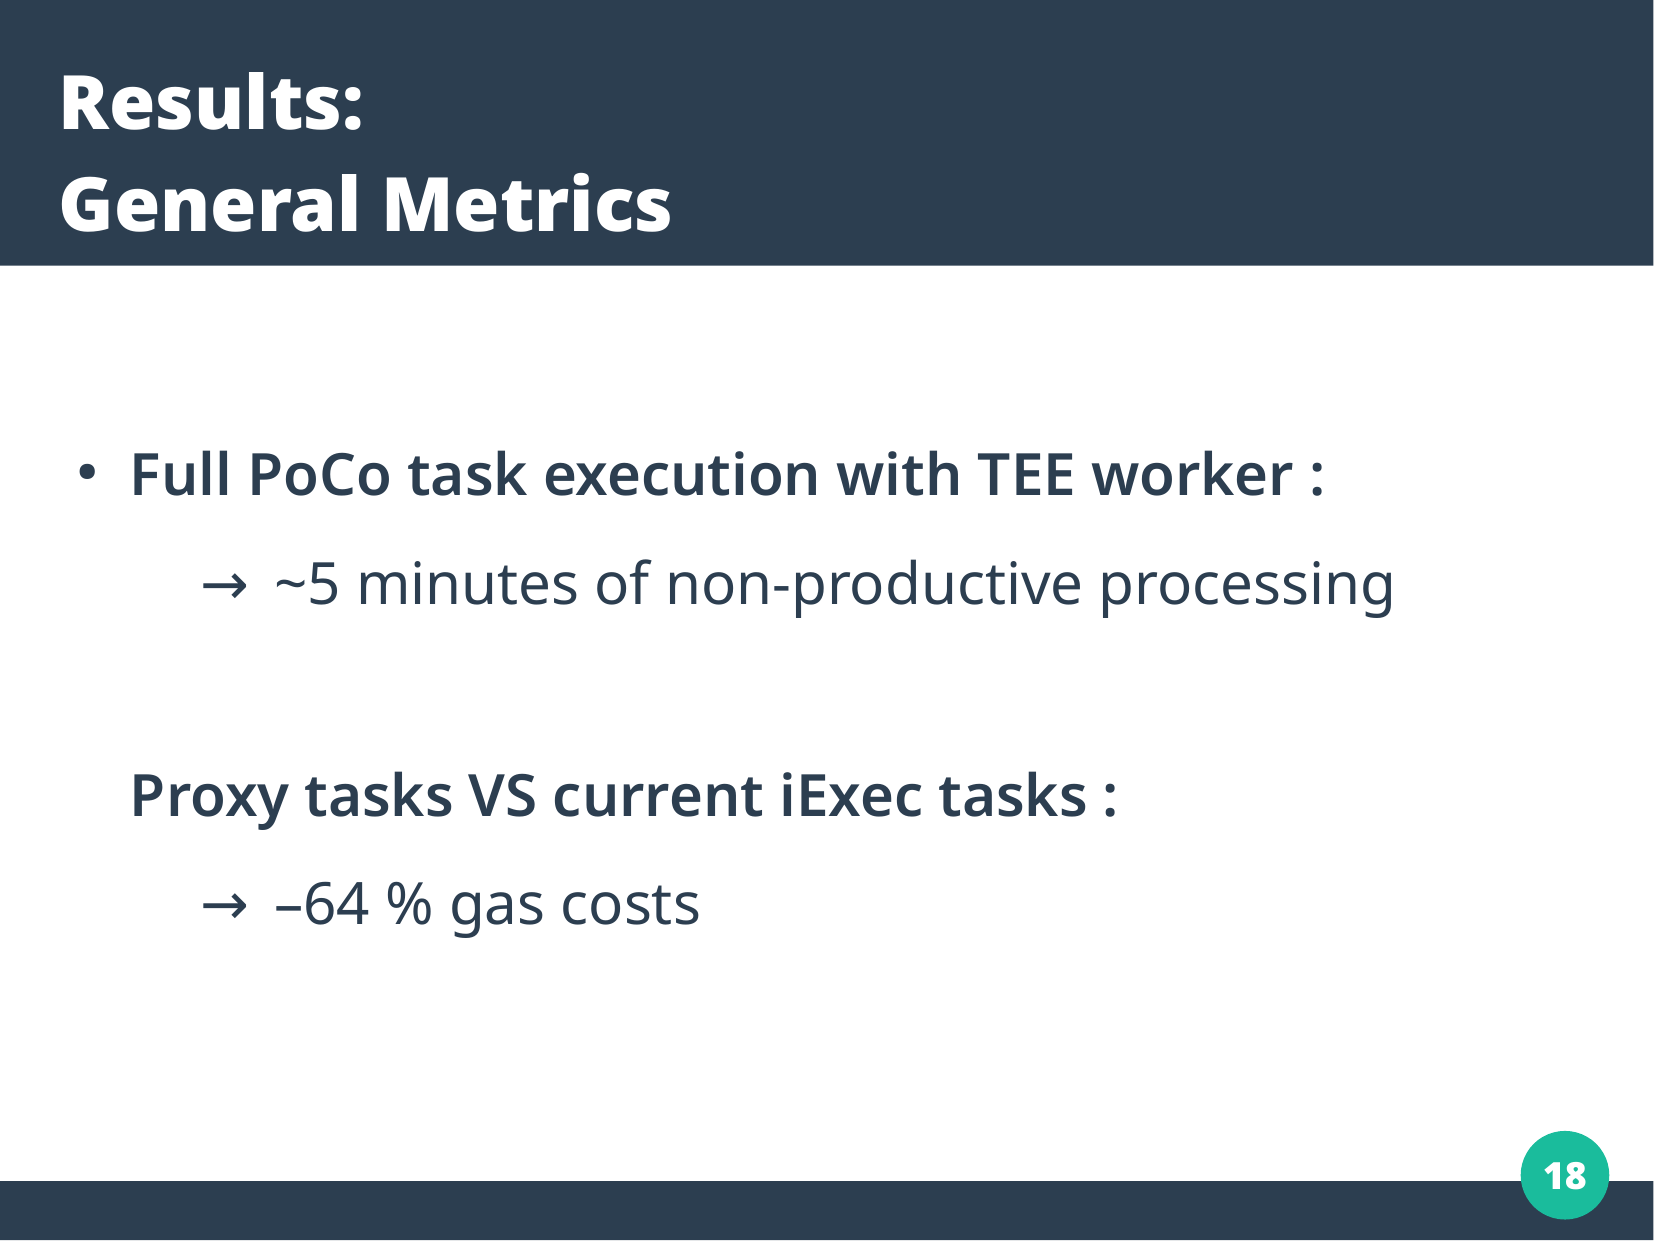

# Results: General Metrics
Full PoCo task execution with TEE worker :
→ 	~5 minutes of non-productive processing
Proxy tasks VS current iExec tasks :
→ 	–64 % gas costs
18